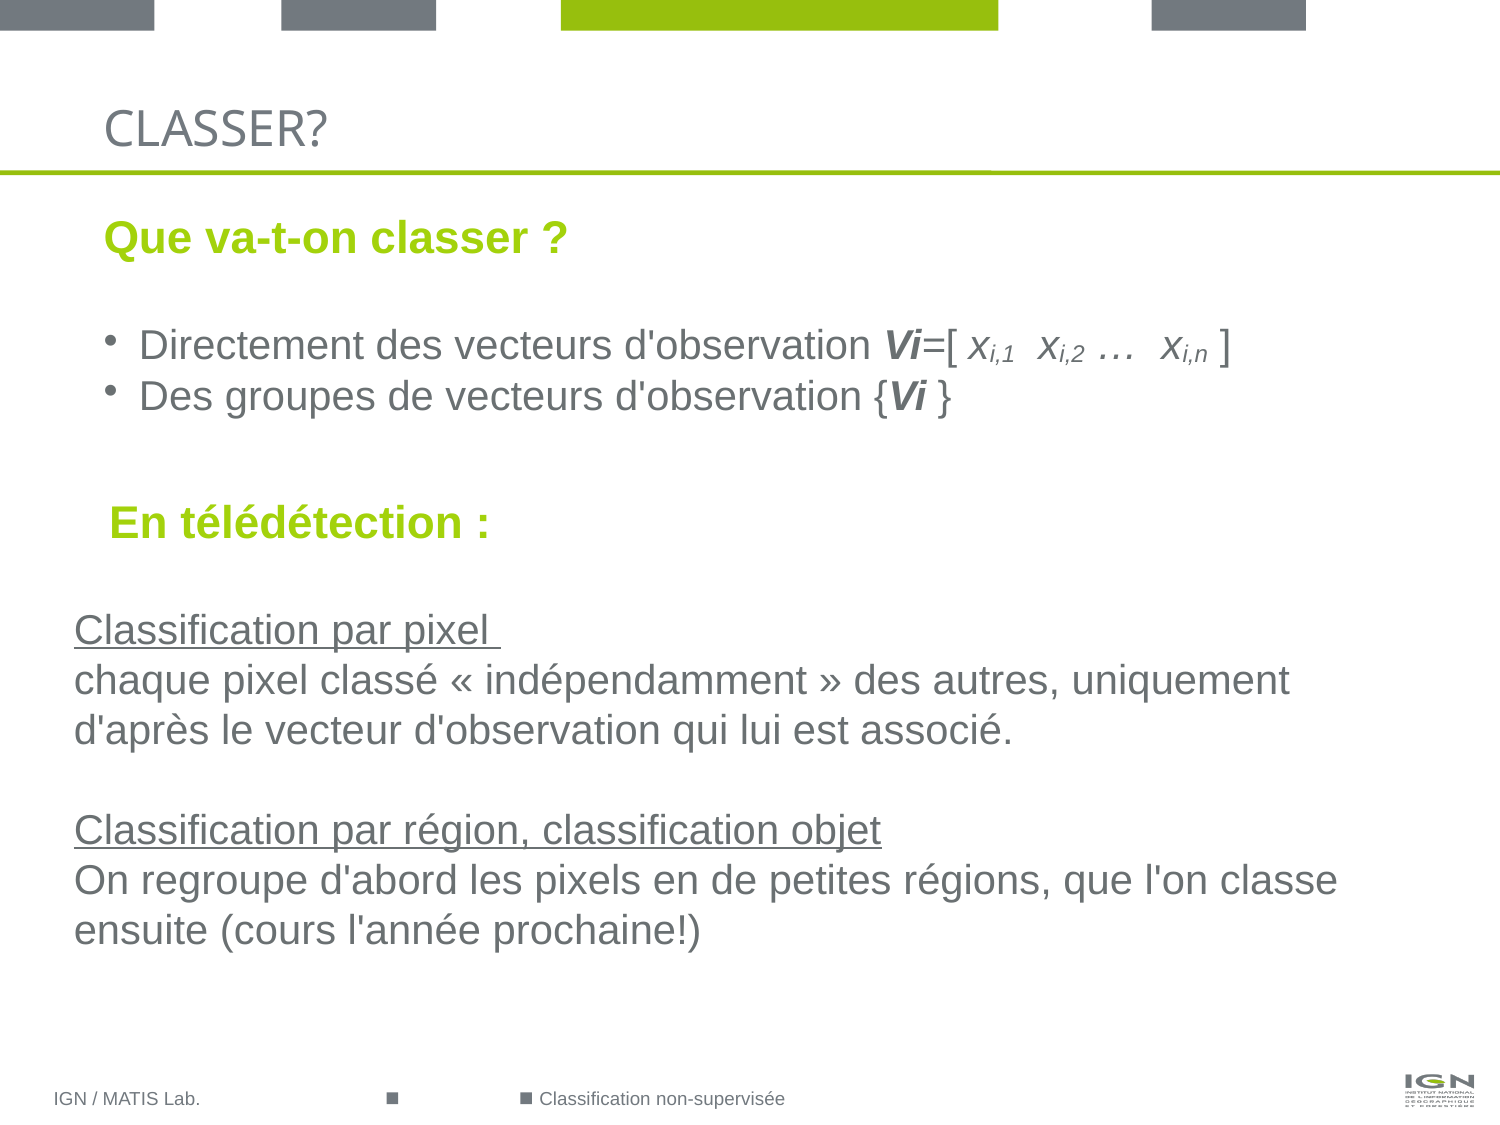

CLASSER?
Que va-t-on classer ?
Directement des vecteurs d'observation Vi=[ xi,1 xi,2 … xi,n ]
Des groupes de vecteurs d'observation {Vi }
En télédétection :
Classification par pixel
chaque pixel classé « indépendamment » des autres, uniquement d'après le vecteur d'observation qui lui est associé.
Classification par région, classification objet
On regroupe d'abord les pixels en de petites régions, que l'on classe ensuite (cours l'année prochaine!)
IGN / MATIS Lab.
Classification non-supervisée